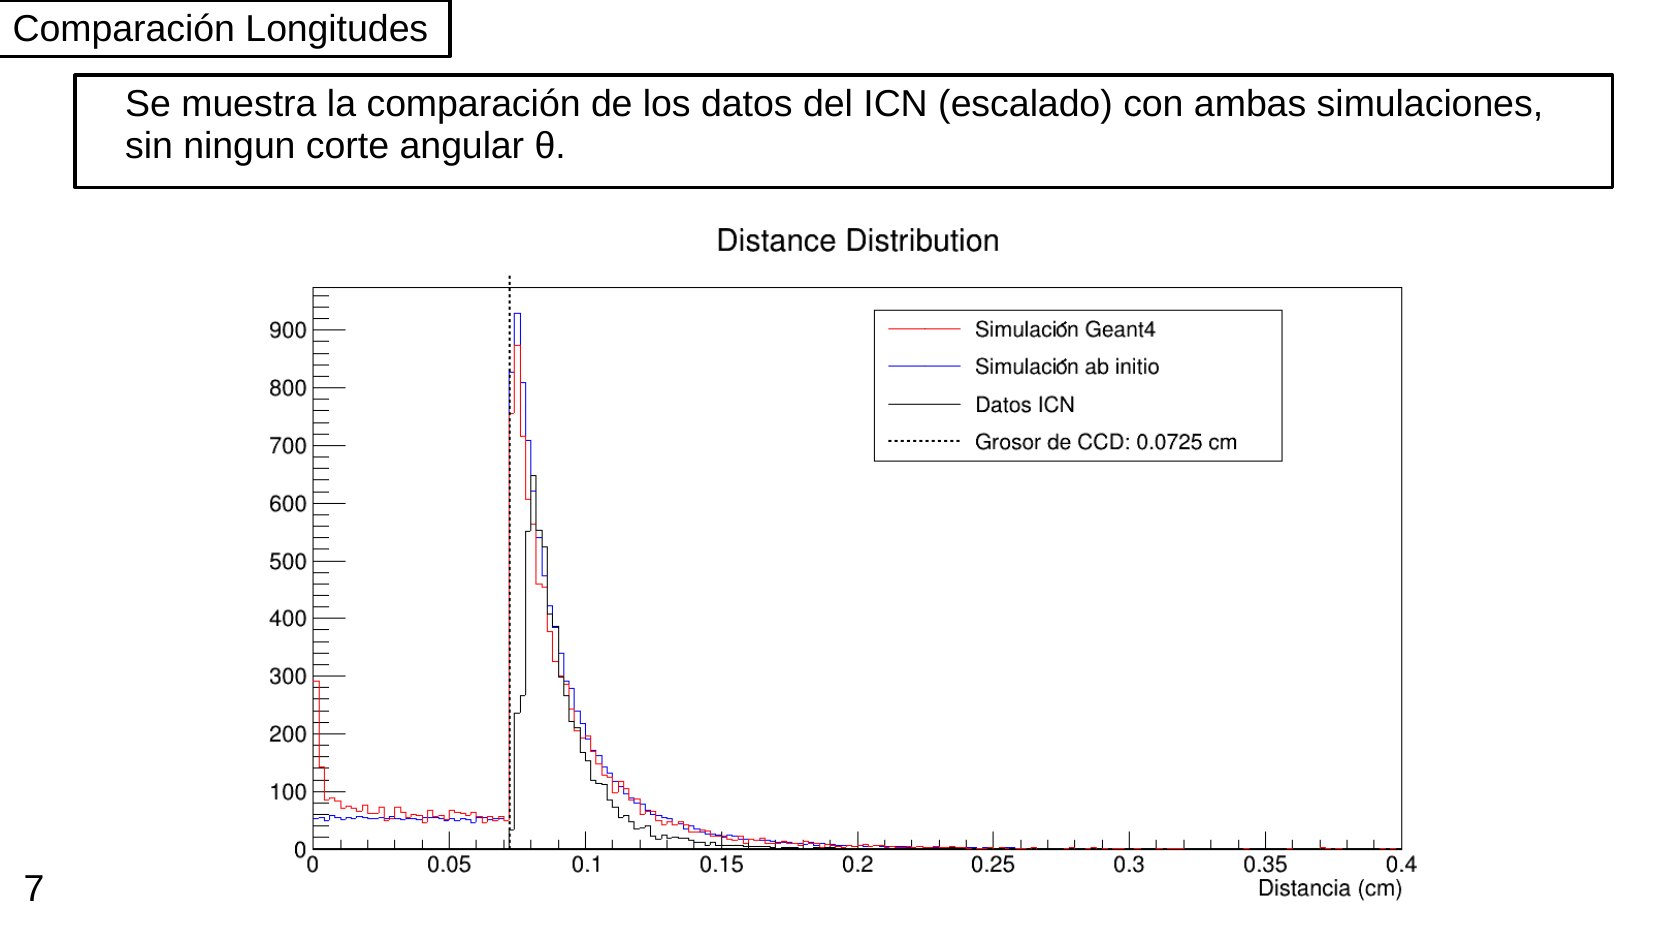

Comparación Longitudes
Se muestra la comparación de los datos del ICN (escalado) con ambas simulaciones, sin ningun corte angular θ.